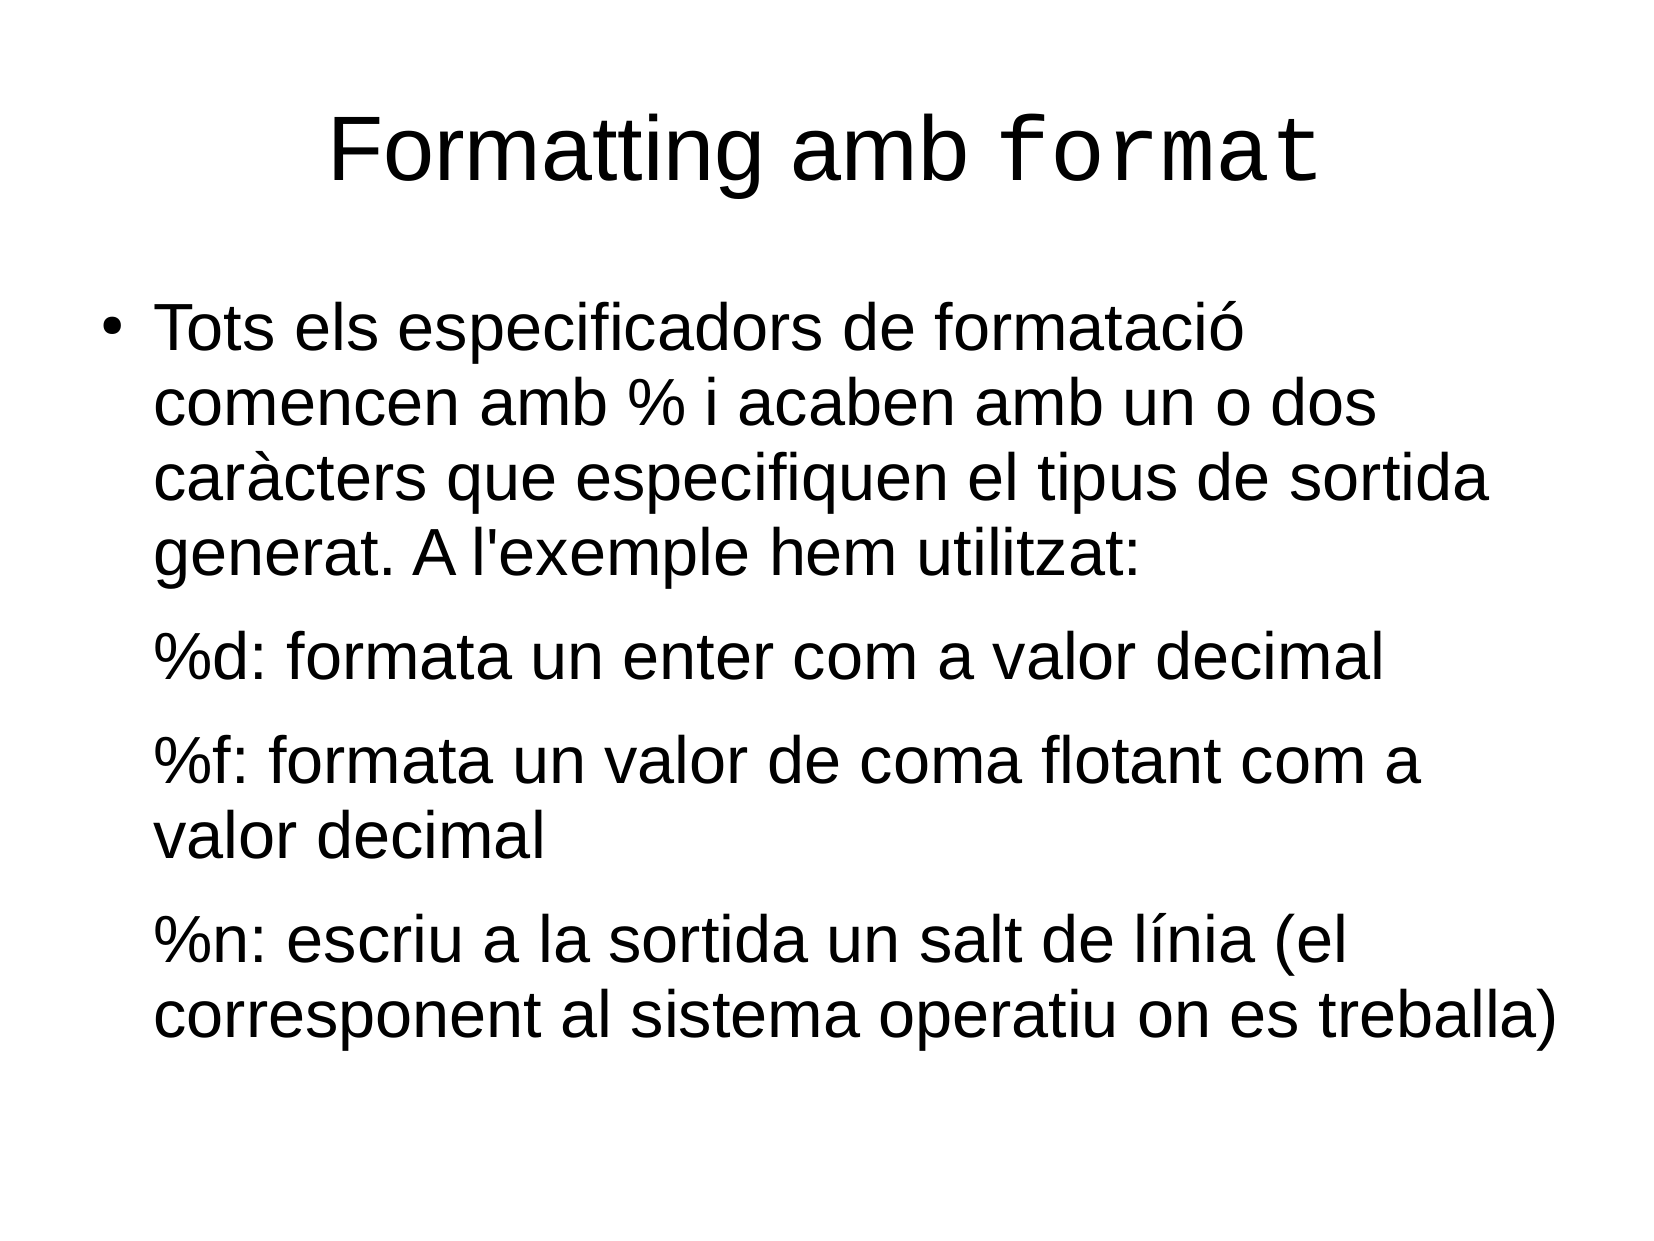

# Formatting amb format
Tots els especificadors de formatació comencen amb % i acaben amb un o dos caràcters que especifiquen el tipus de sortida generat. A l'exemple hem utilitzat:
%d: formata un enter com a valor decimal
%f: formata un valor de coma flotant com a valor decimal
%n: escriu a la sortida un salt de línia (el corresponent al sistema operatiu on es treballa)